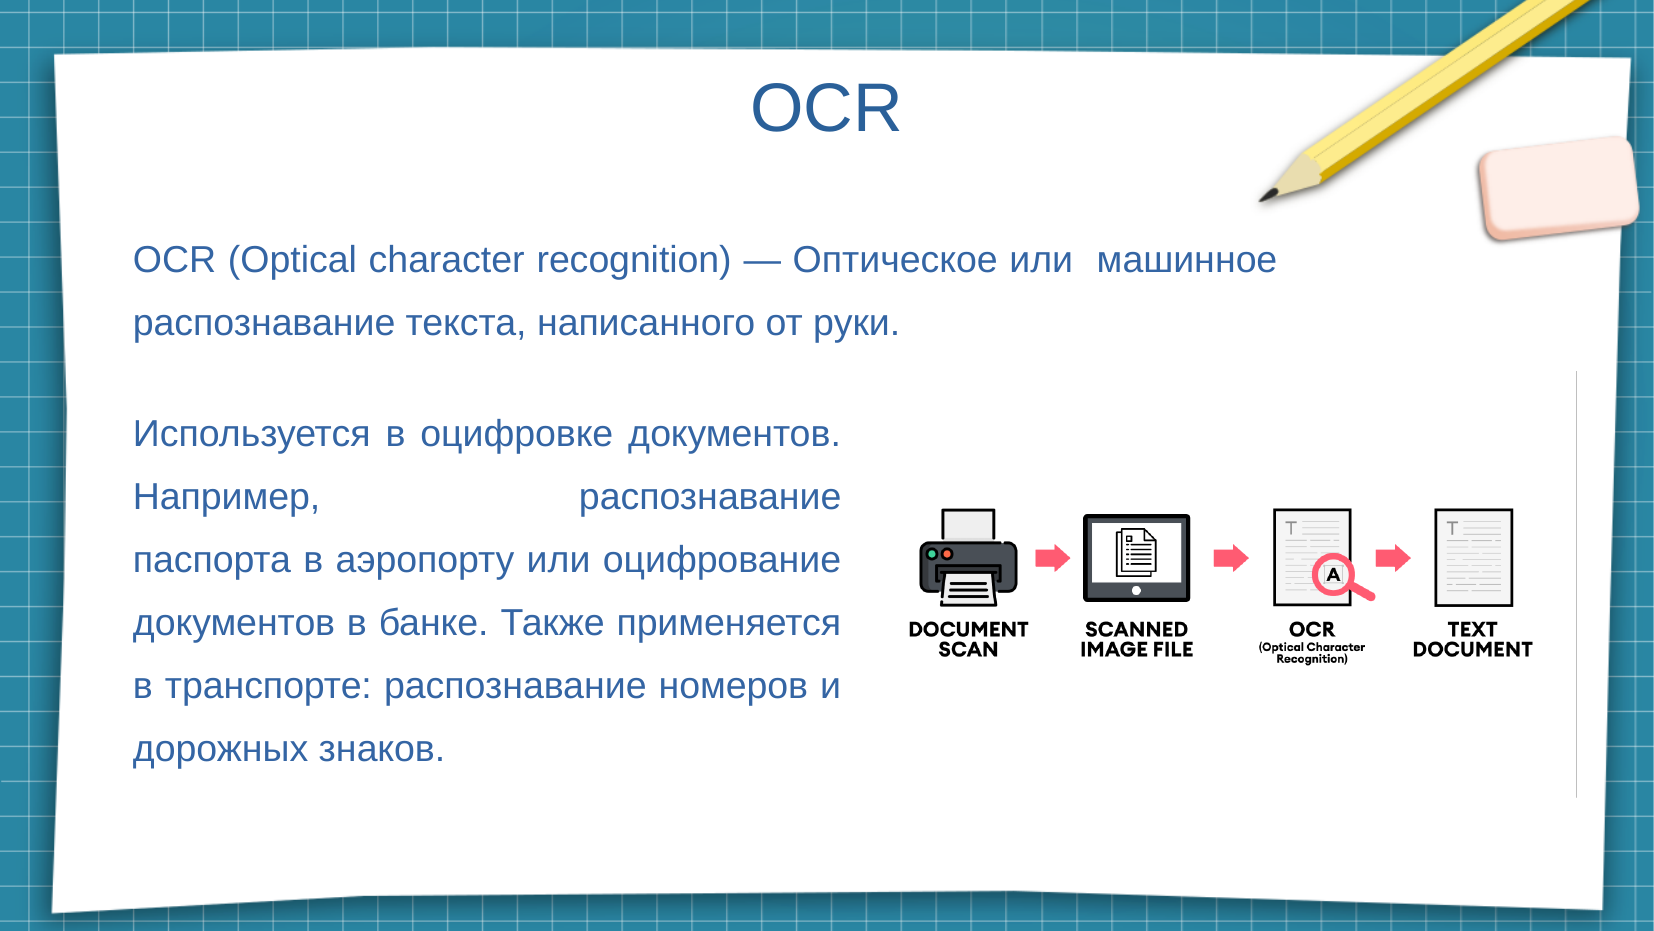

# OCR
OCR (Optical character recognition) — Оптическое или машинное распознавание текста, написанного от руки.
Используется в оцифровке документов. Например, распознавание
паспорта в аэропорту или оцифрование документов в банке. Также применяется
в транспорте: распознавание номеров и дорожных знаков.